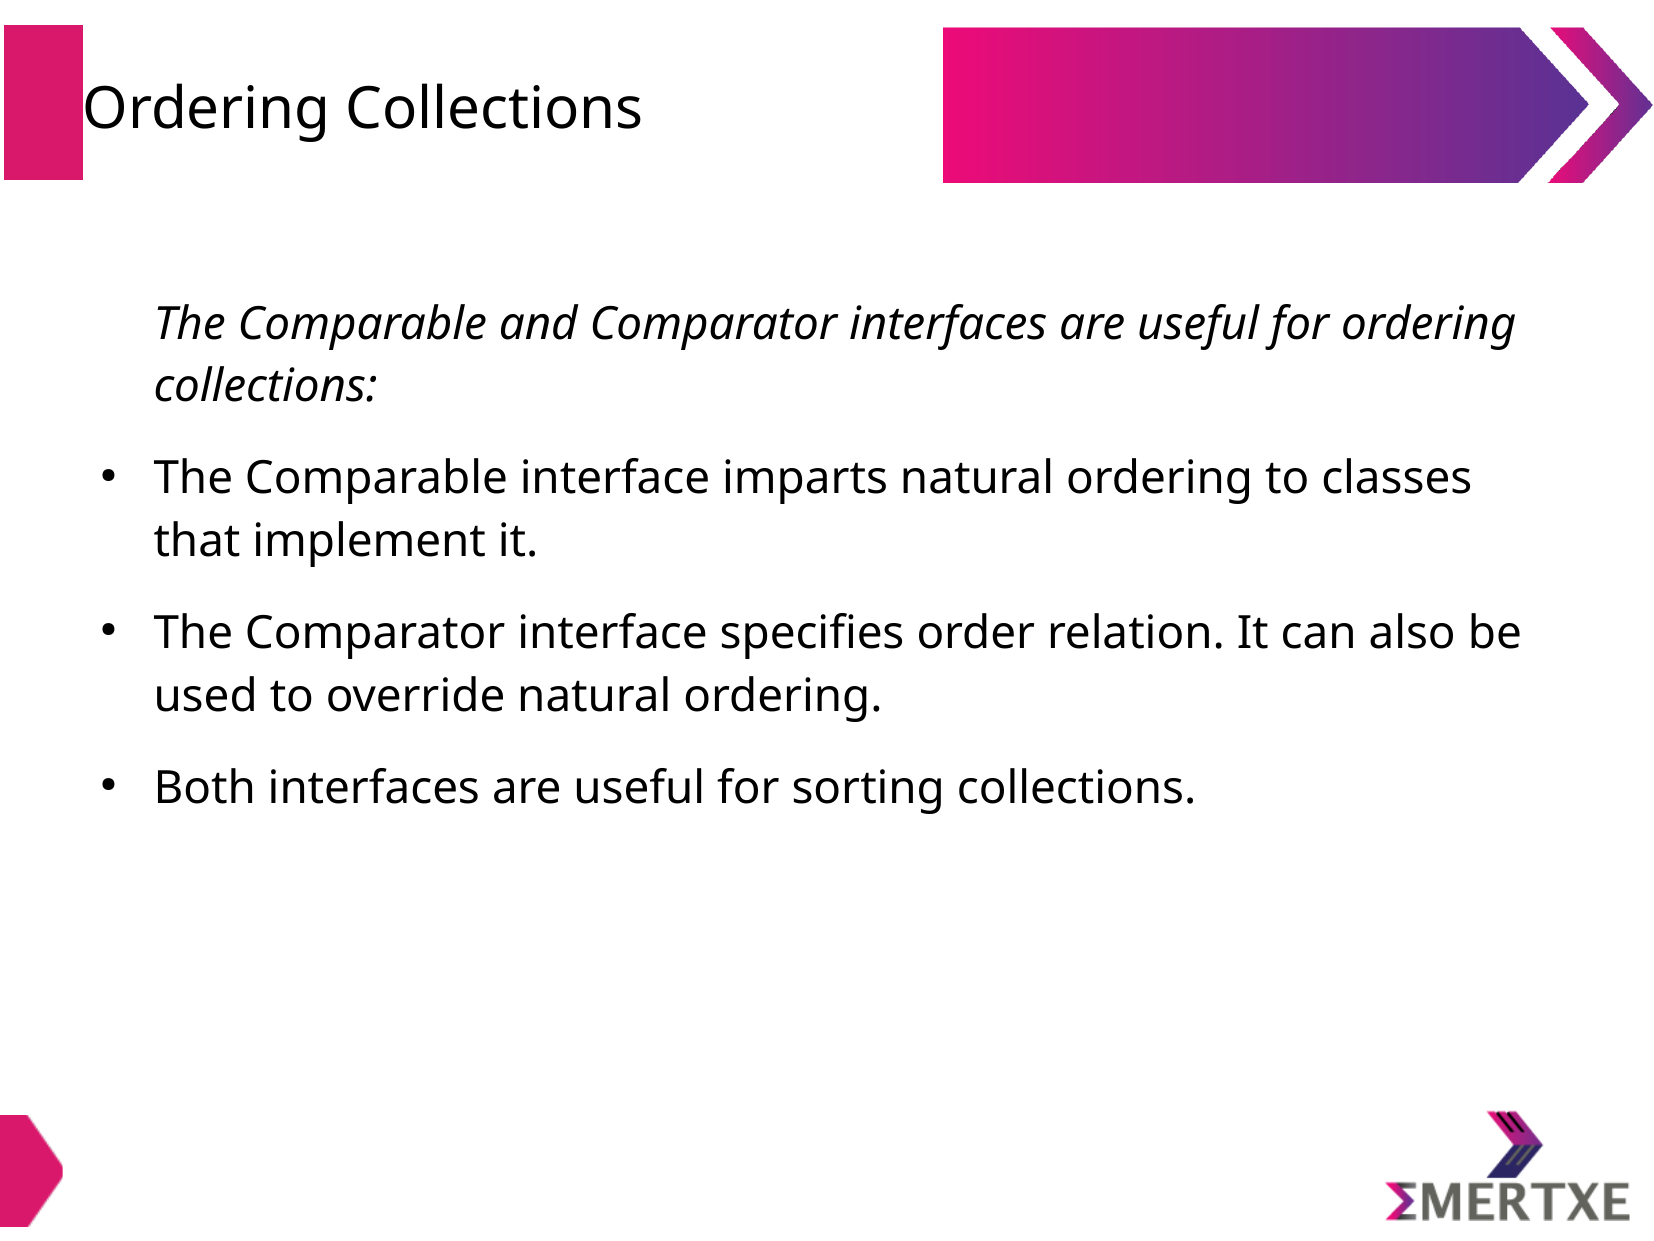

# Ordering Collections
The Comparable and Comparator interfaces are useful for ordering collections:
The Comparable interface imparts natural ordering to classes that implement it.
The Comparator interface specifies order relation. It can also be used to override natural ordering.
Both interfaces are useful for sorting collections.